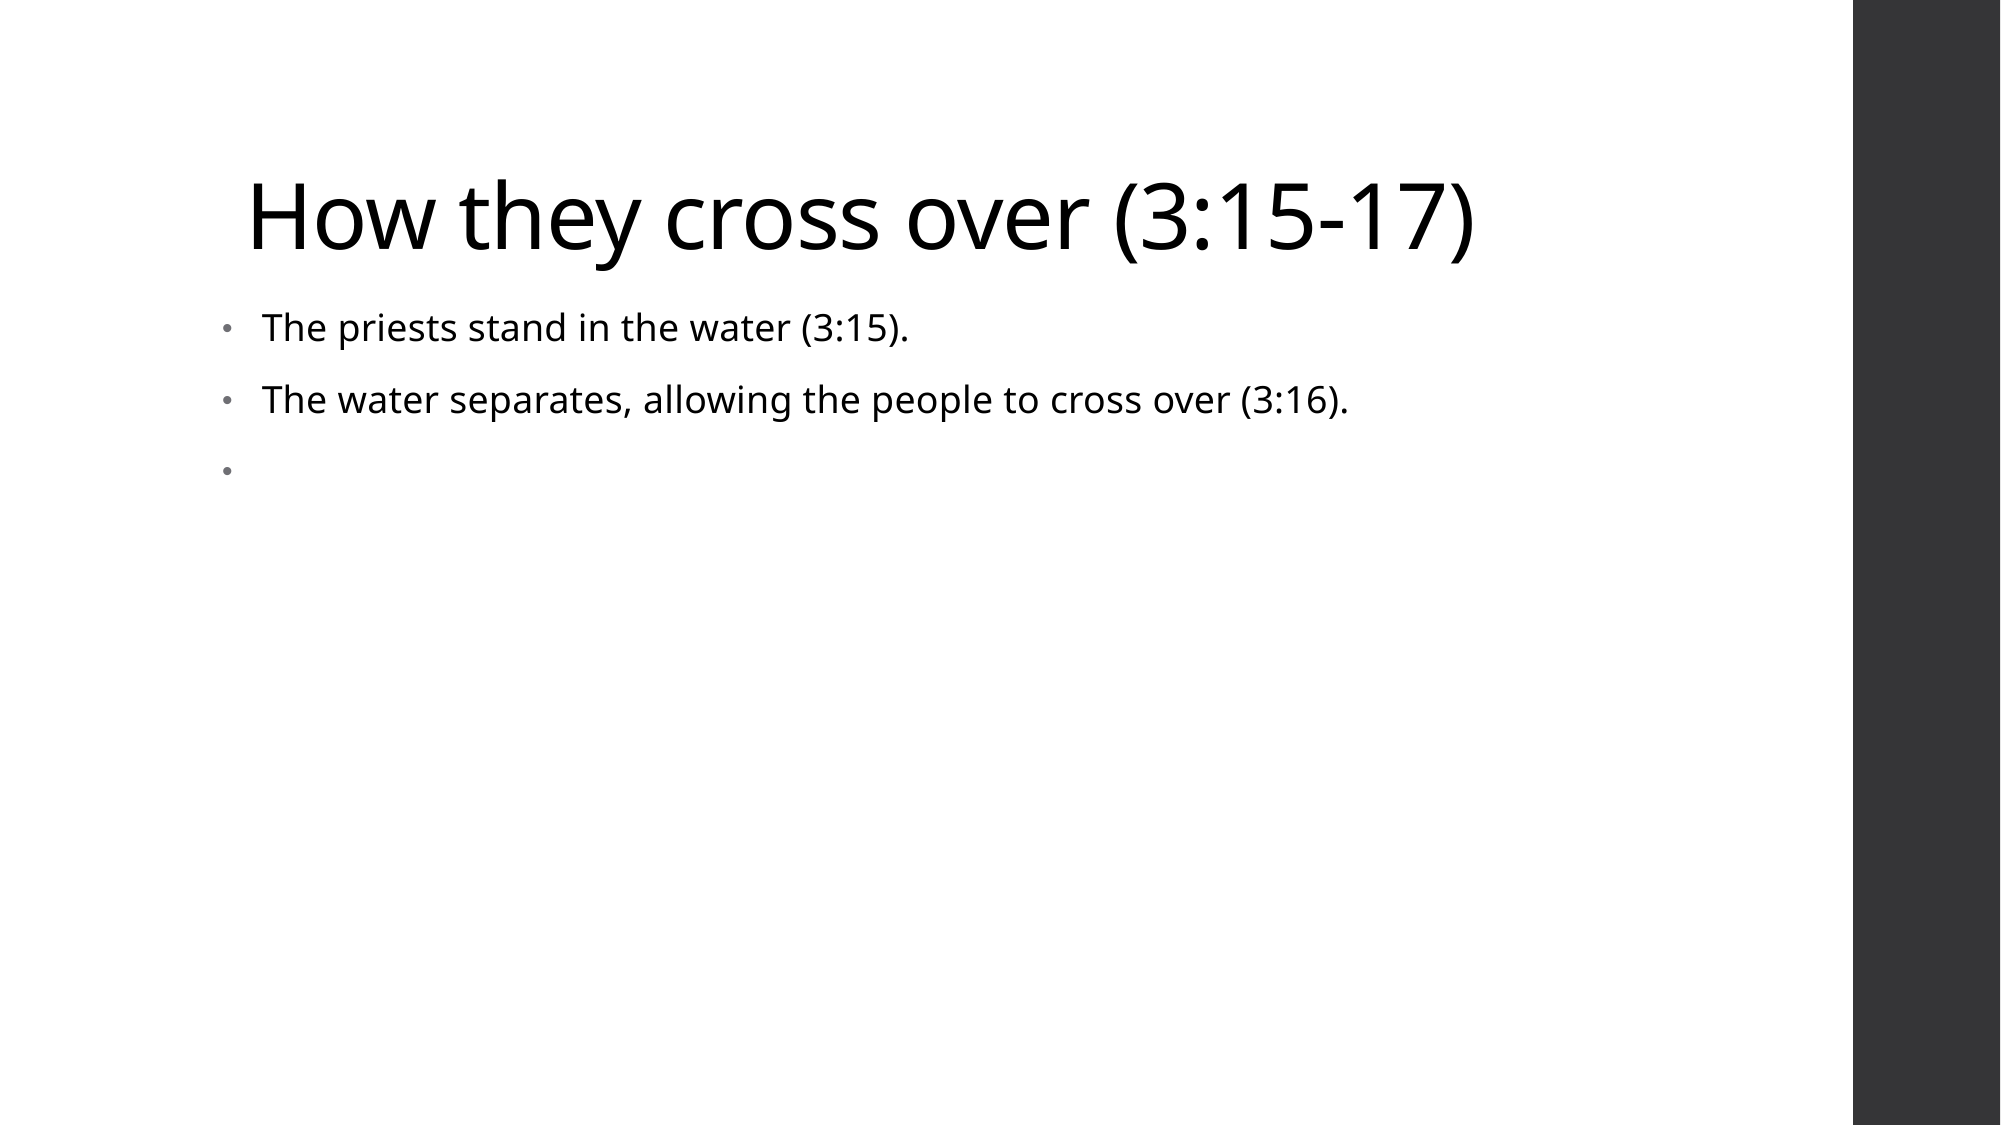

# How they cross over (3:15-17)
 The priests stand in the water (3:15).
 The water separates, allowing the people to cross over (3:16).